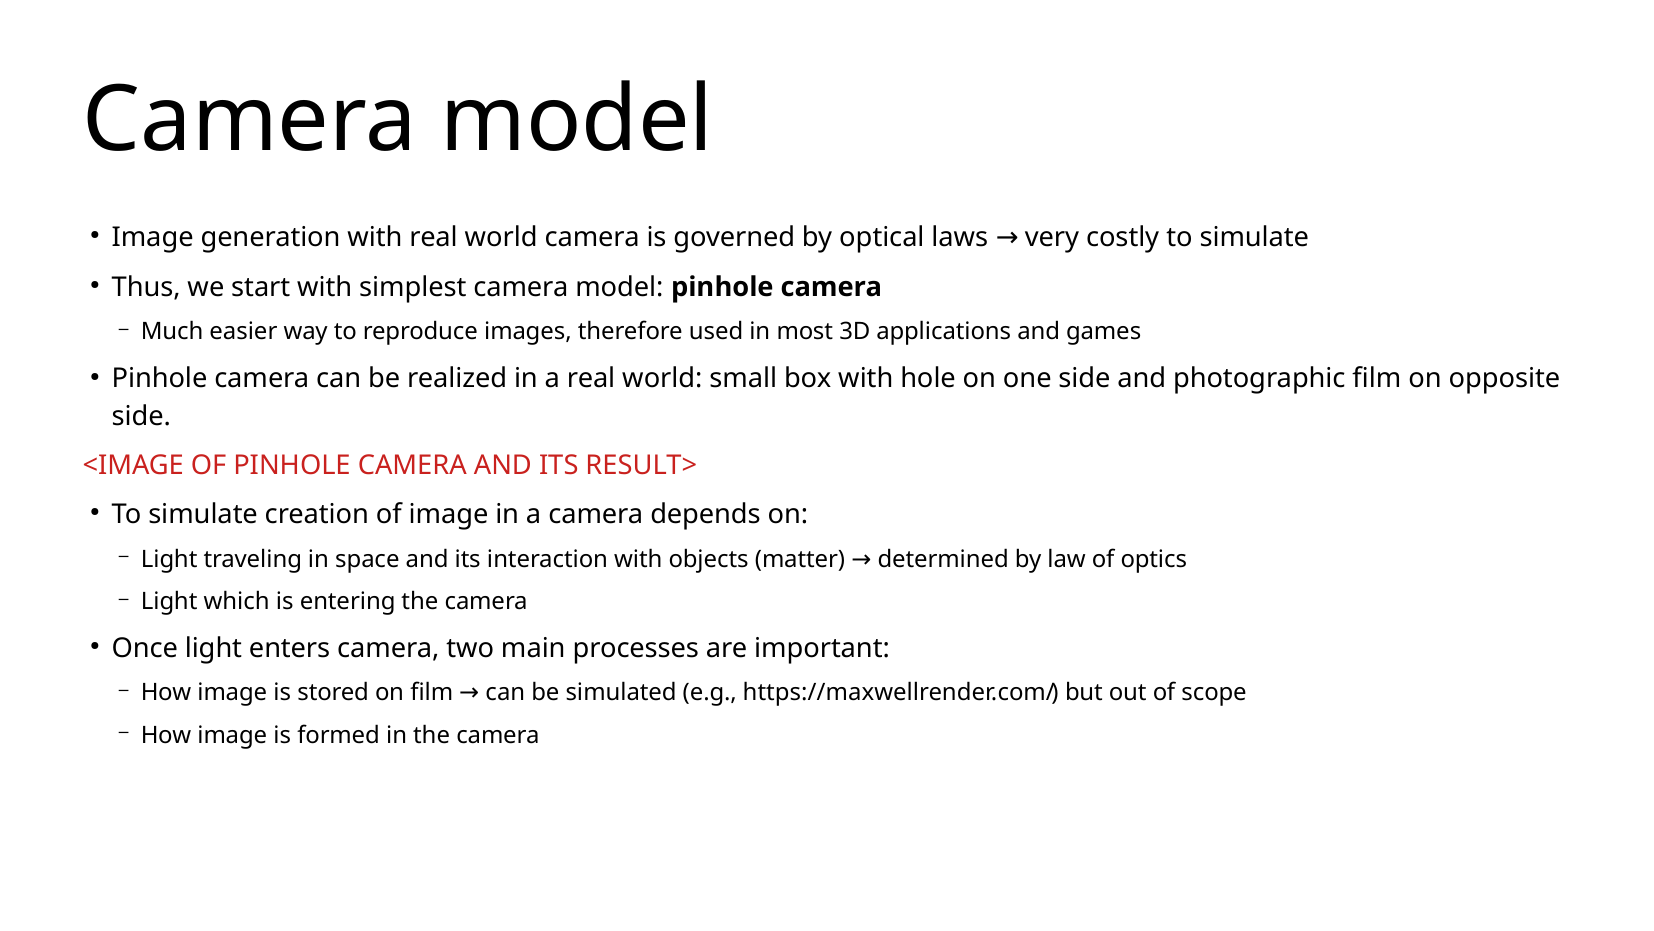

# Camera model
Image generation with real world camera is governed by optical laws → very costly to simulate
Thus, we start with simplest camera model: pinhole camera
Much easier way to reproduce images, therefore used in most 3D applications and games
Pinhole camera can be realized in a real world: small box with hole on one side and photographic film on opposite side.
<IMAGE OF PINHOLE CAMERA AND ITS RESULT>
To simulate creation of image in a camera depends on:
Light traveling in space and its interaction with objects (matter) → determined by law of optics
Light which is entering the camera
Once light enters camera, two main processes are important:
How image is stored on film → can be simulated (e.g., https://maxwellrender.com/) but out of scope
How image is formed in the camera